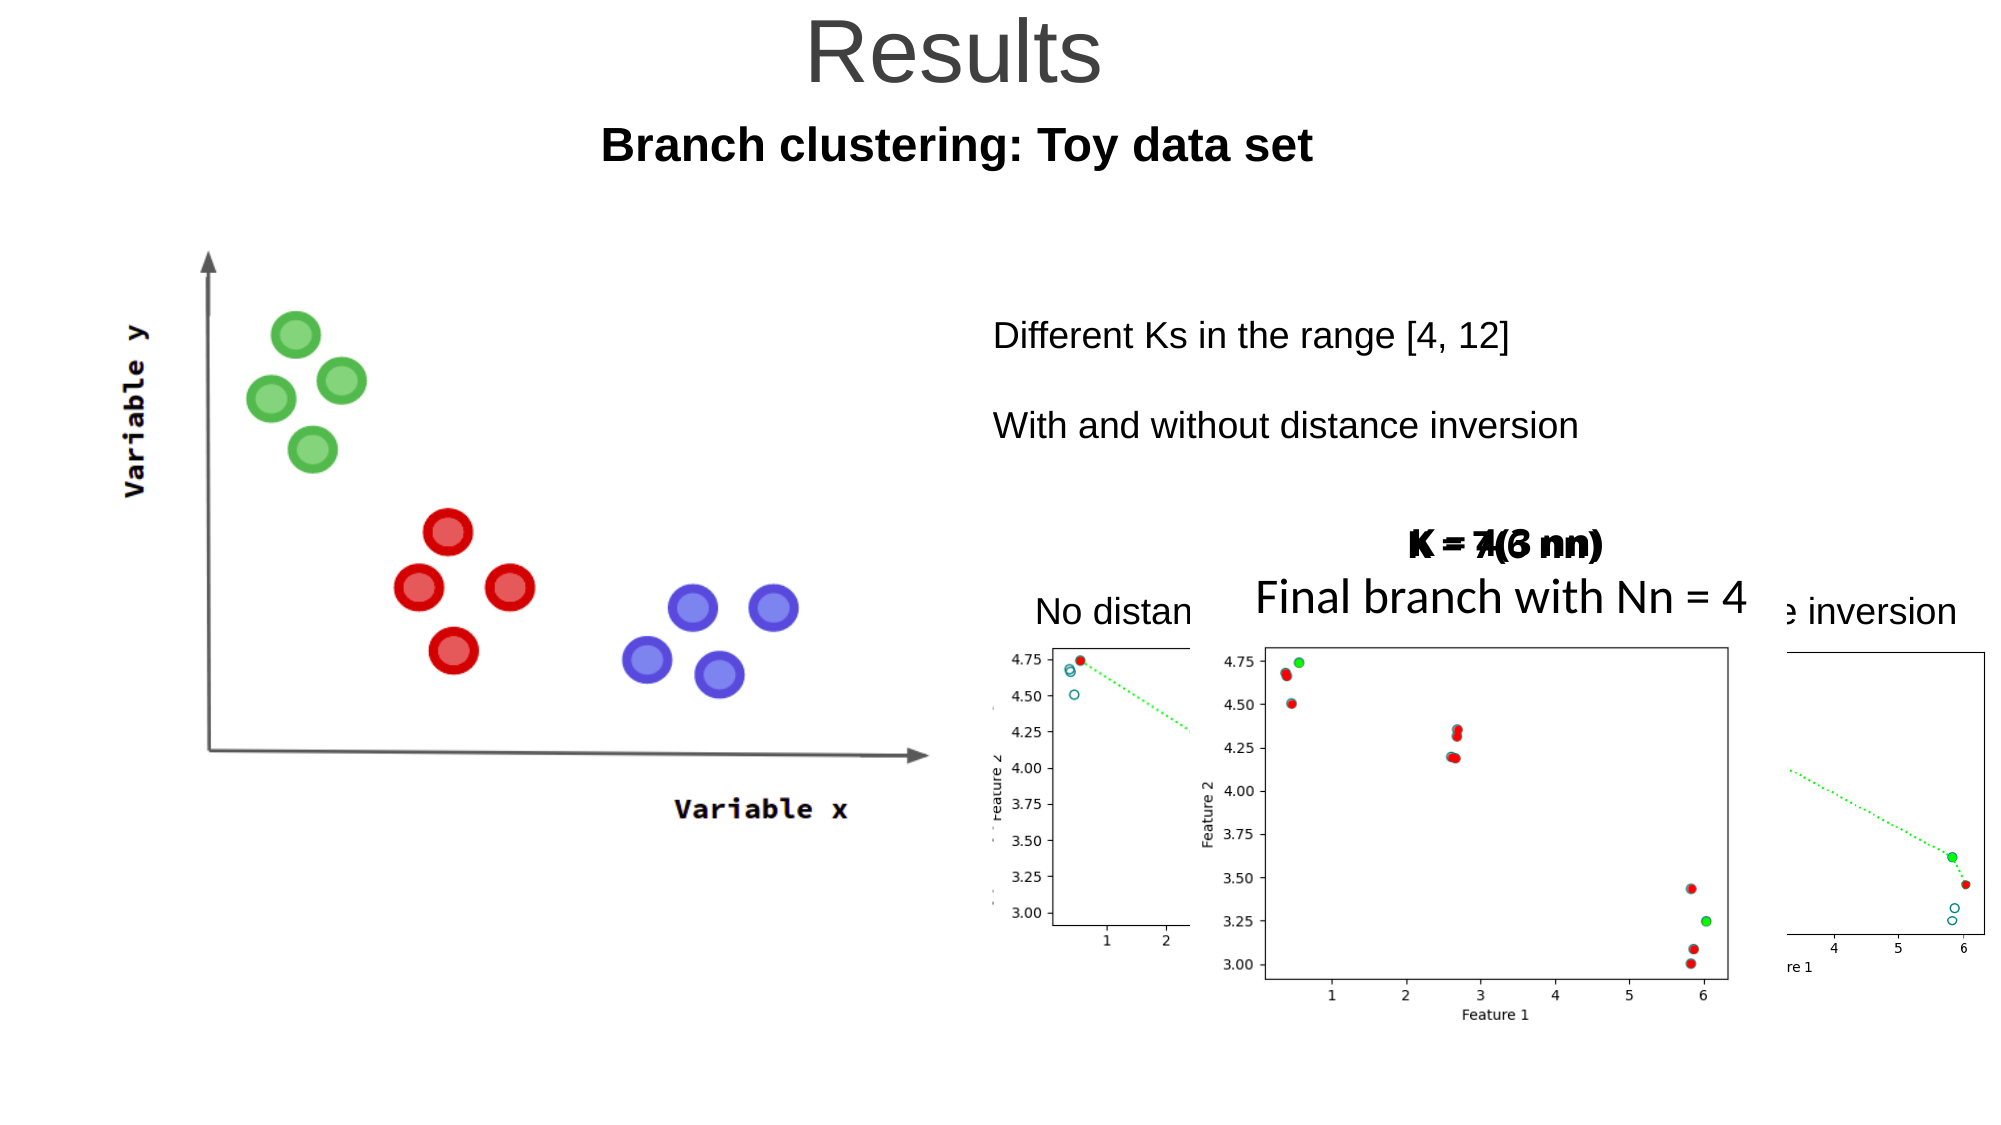

Results
Branch clustering: Toy data set
Different Ks in the range [4, 12]
With and without distance inversion
K = 4(3 nn)
K = 7(6 nn)
Final branch with Nn = 4
No distance inversion
With Distance inversion